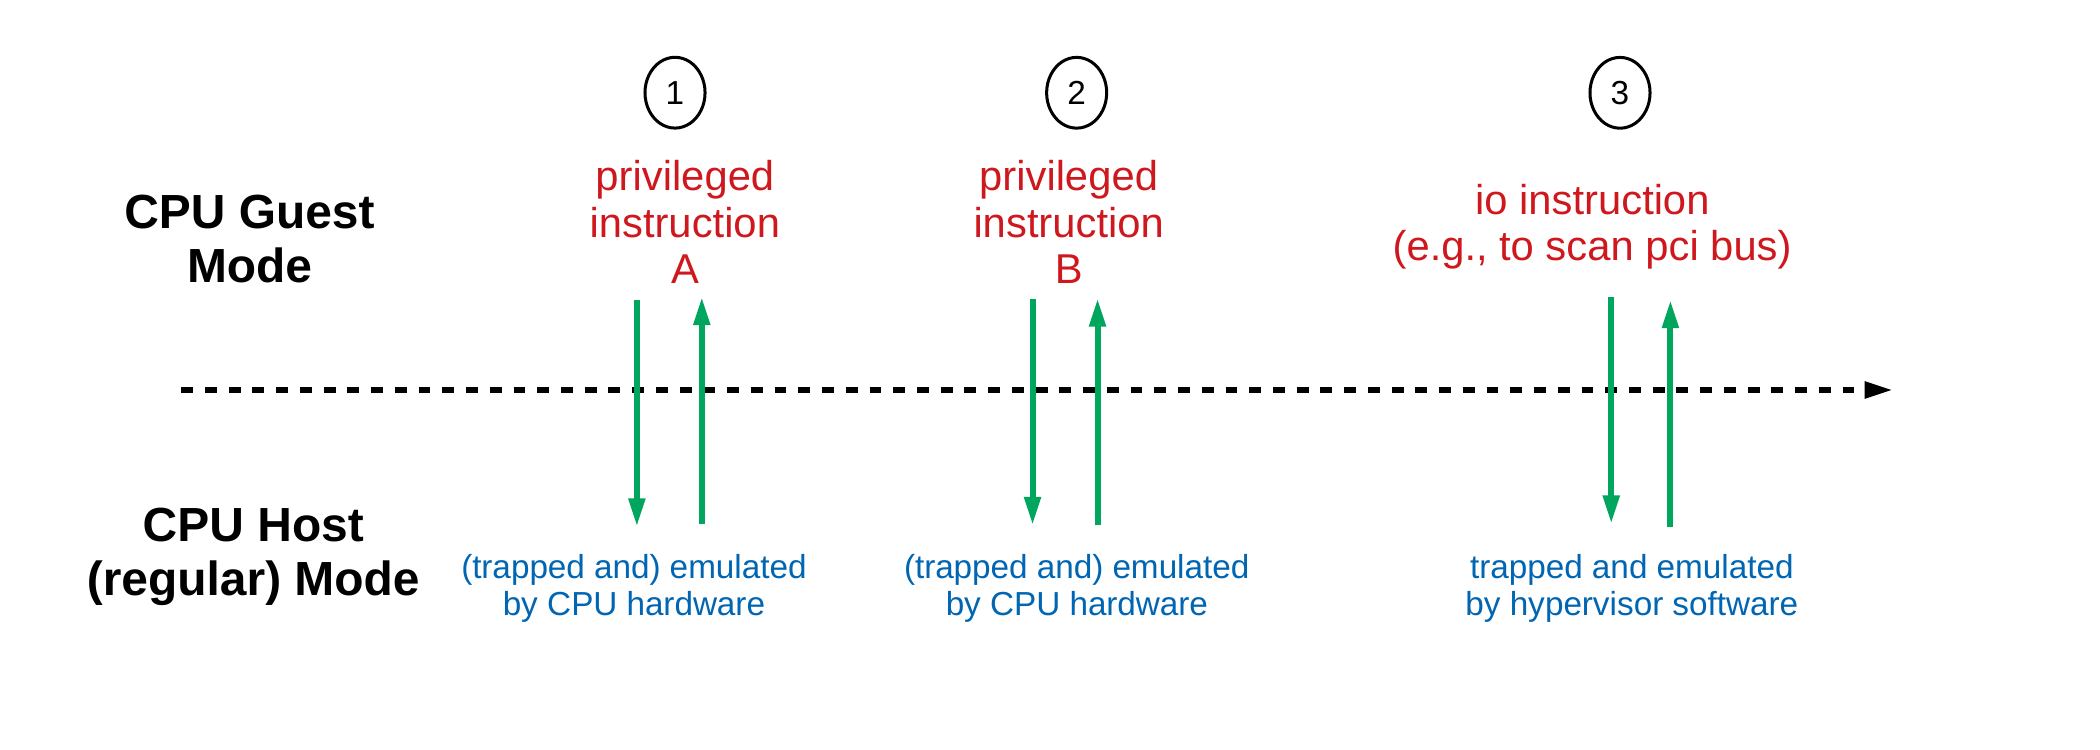

1
2
3
privileged
instruction
A
privileged
instruction
B
io instruction
(e.g., to scan pci bus)
CPU Guest
Mode
CPU Host
(regular) Mode
(trapped and) emulated
by CPU hardware
(trapped and) emulated
by CPU hardware
trapped and emulated
by hypervisor software